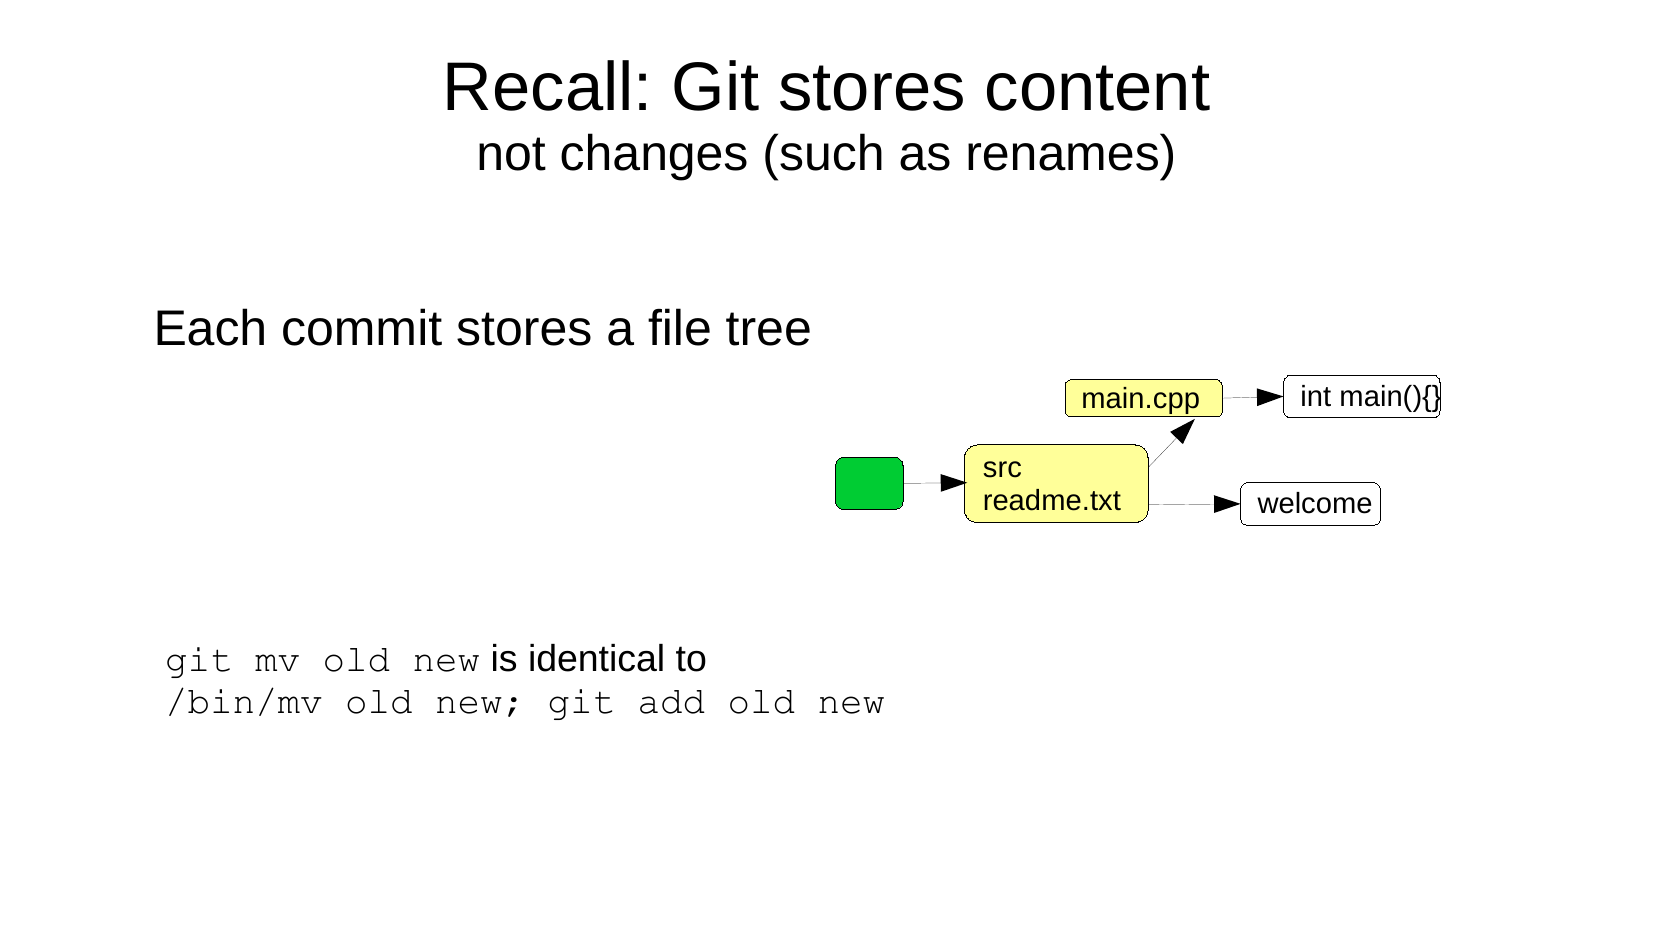

# Recall: Git stores content not changes (such as renames)
Each commit stores a file tree
int main(){}
main.cpp
src
readme.txt
welcome
git mv old new is identical to
/bin/mv old new; git add old new